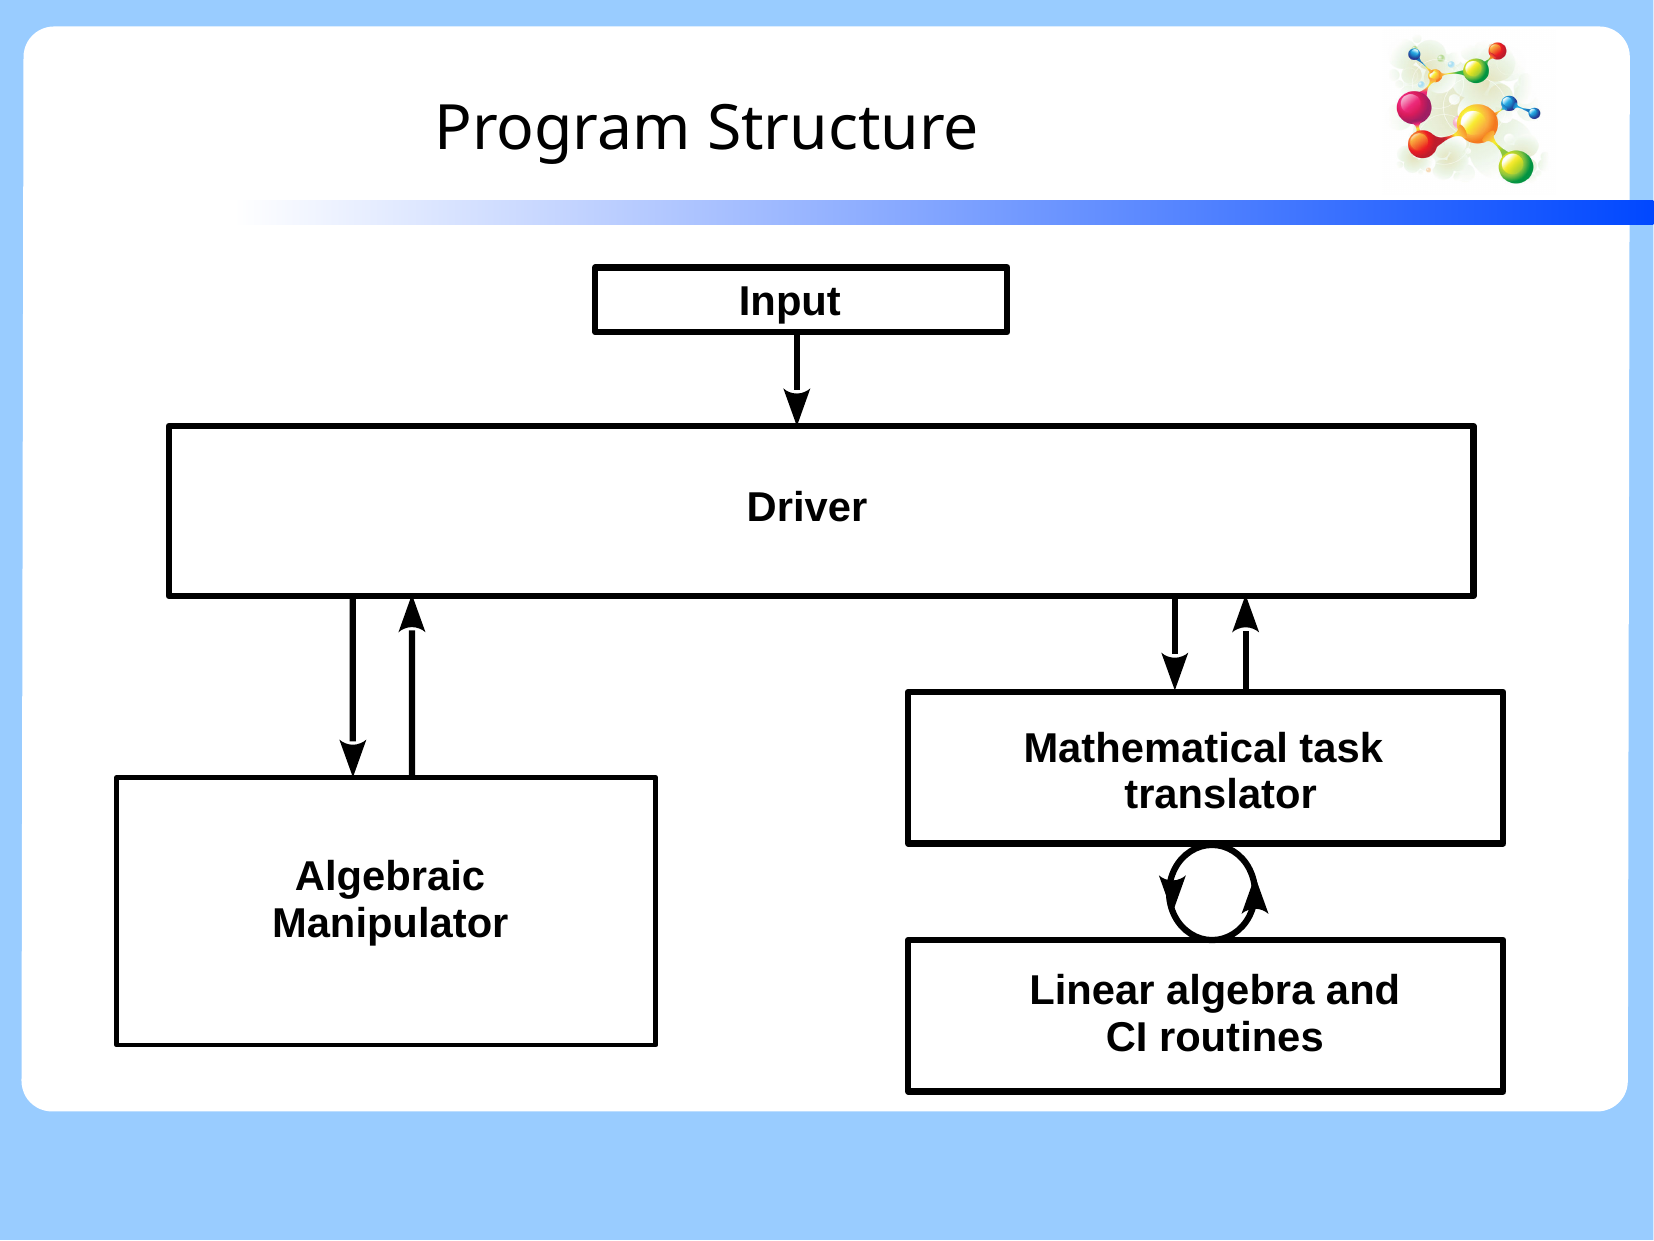

# Program Structure
Input
Driver
Mathematical task translator
 Algebraic Manipulator
Linear algebra and CI routines